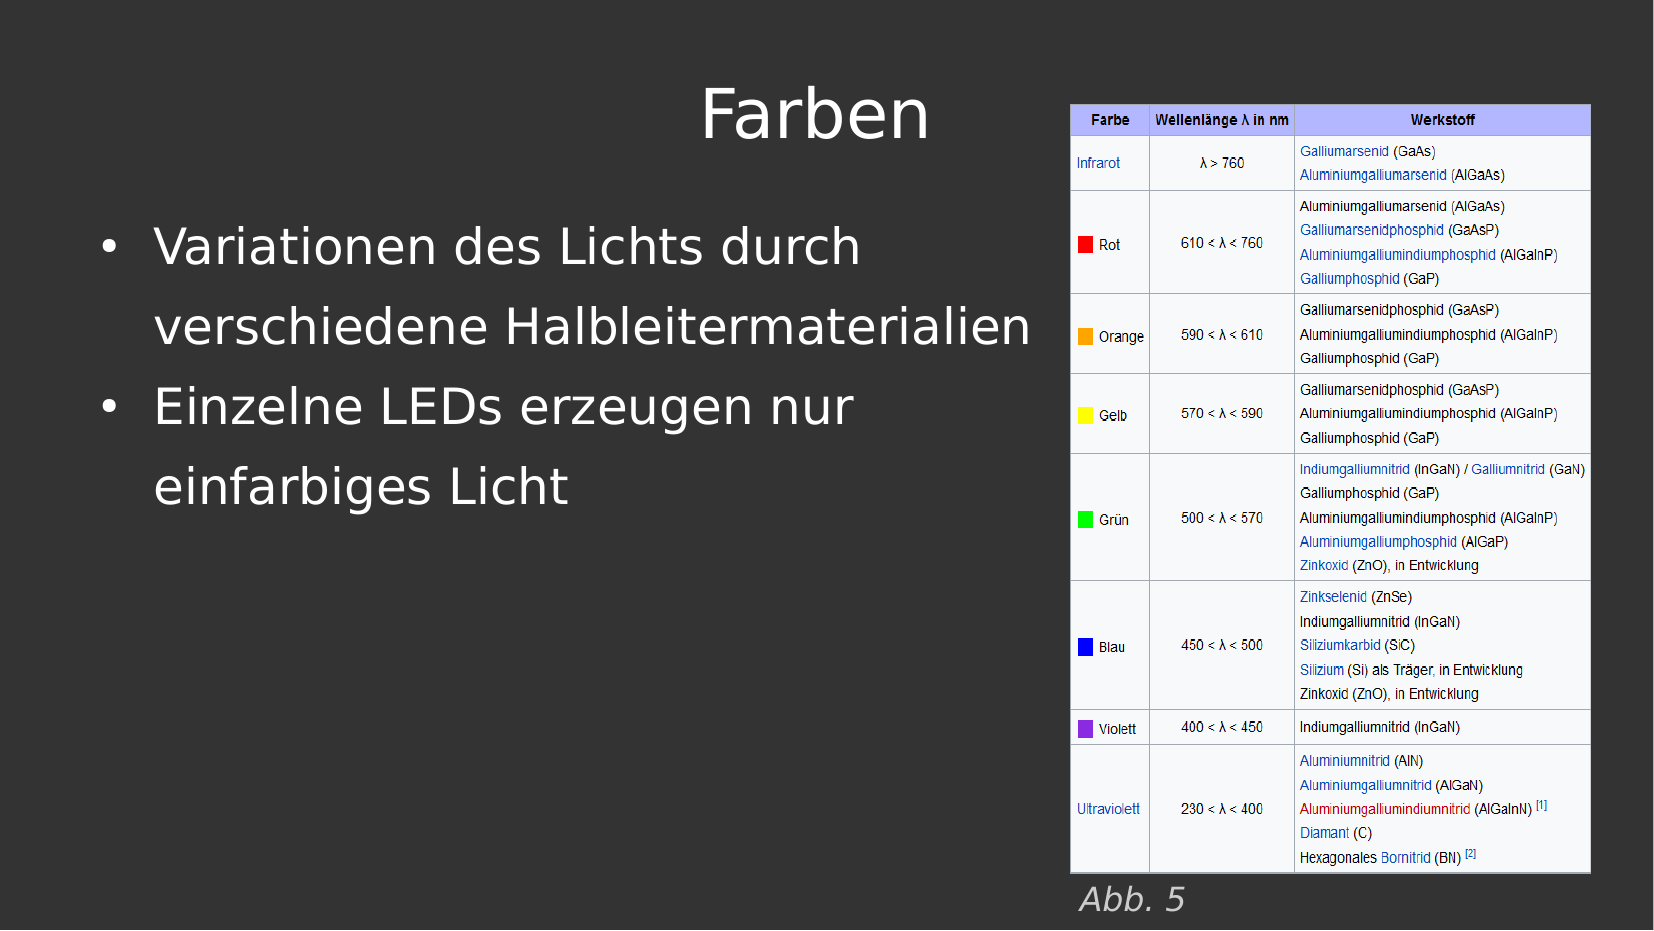

# Farben
Variationen des Lichts durch
verschiedene Halbleitermaterialien
Einzelne LEDs erzeugen nur
einfarbiges Licht
Abb. 5